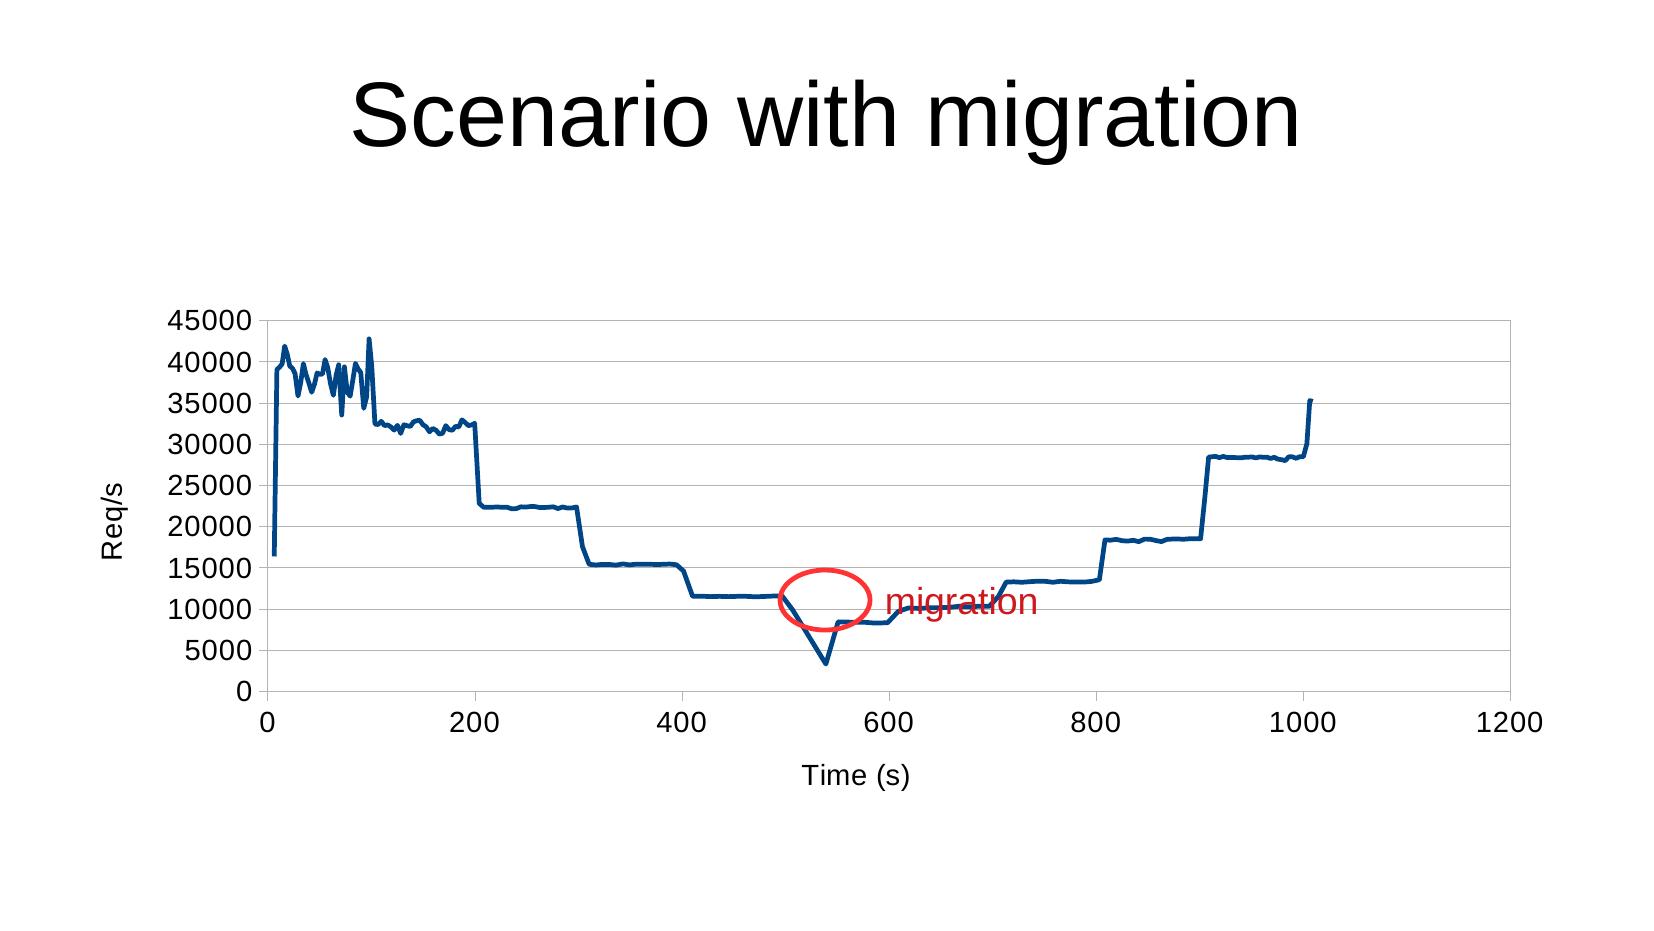

# Scenario with migration
### Chart
| Category | Column C |
|---|---|
migration